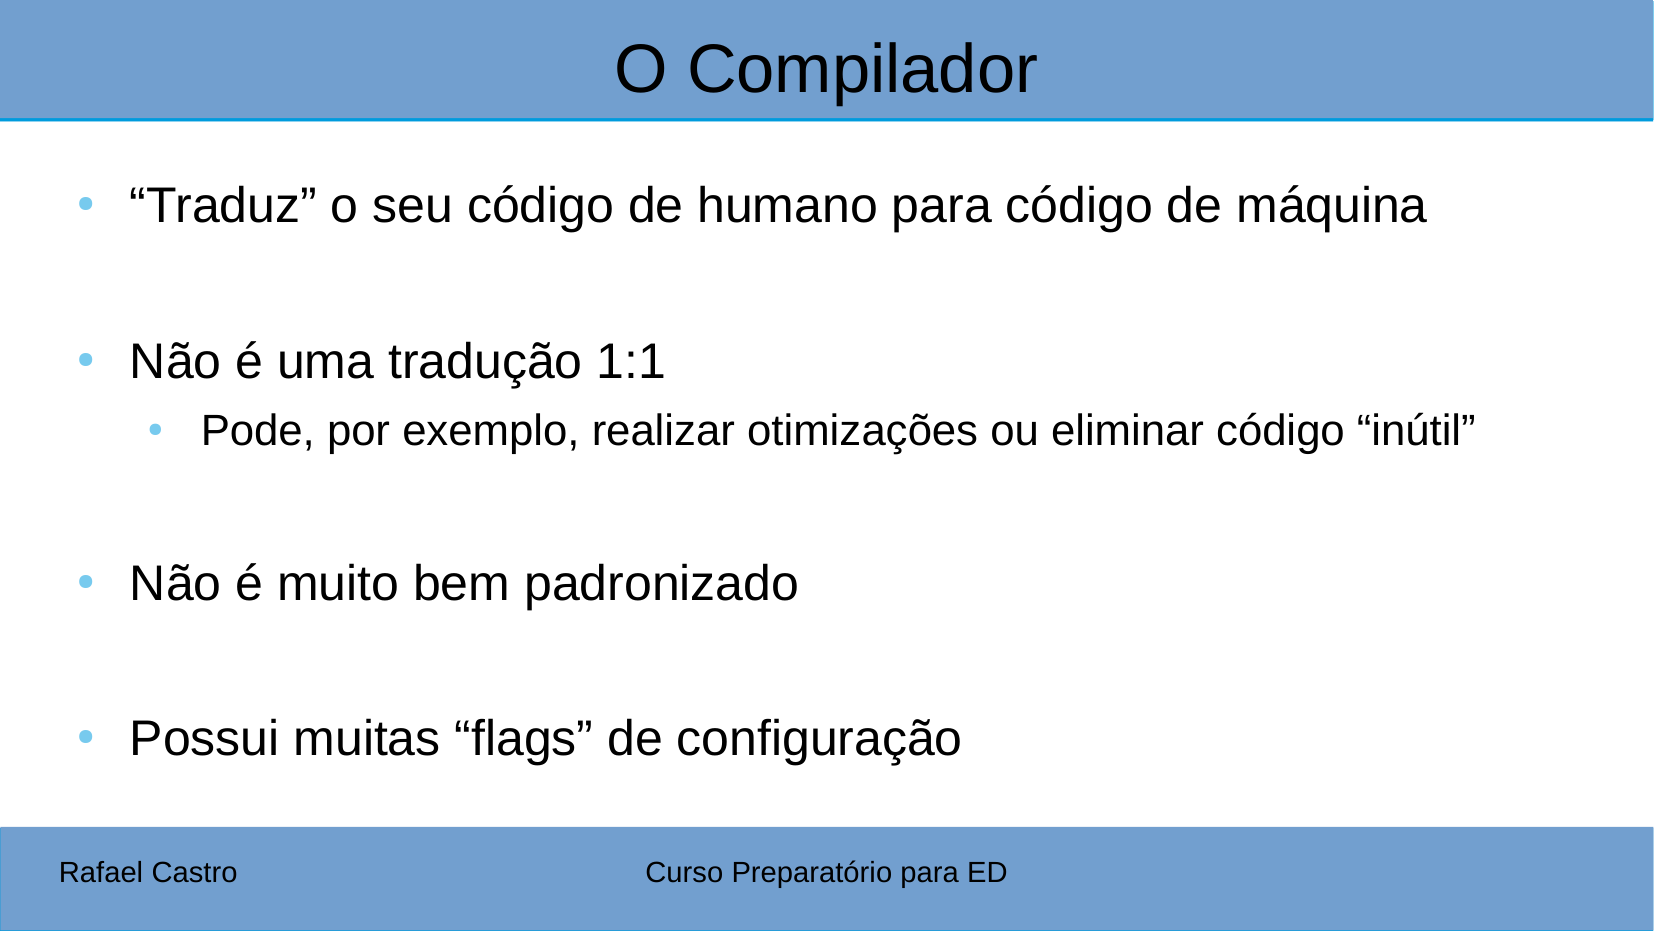

# O Compilador
“Traduz” o seu código de humano para código de máquina
Não é uma tradução 1:1
Pode, por exemplo, realizar otimizações ou eliminar código “inútil”
Não é muito bem padronizado
Possui muitas “flags” de configuração
Curso Preparatório para ED